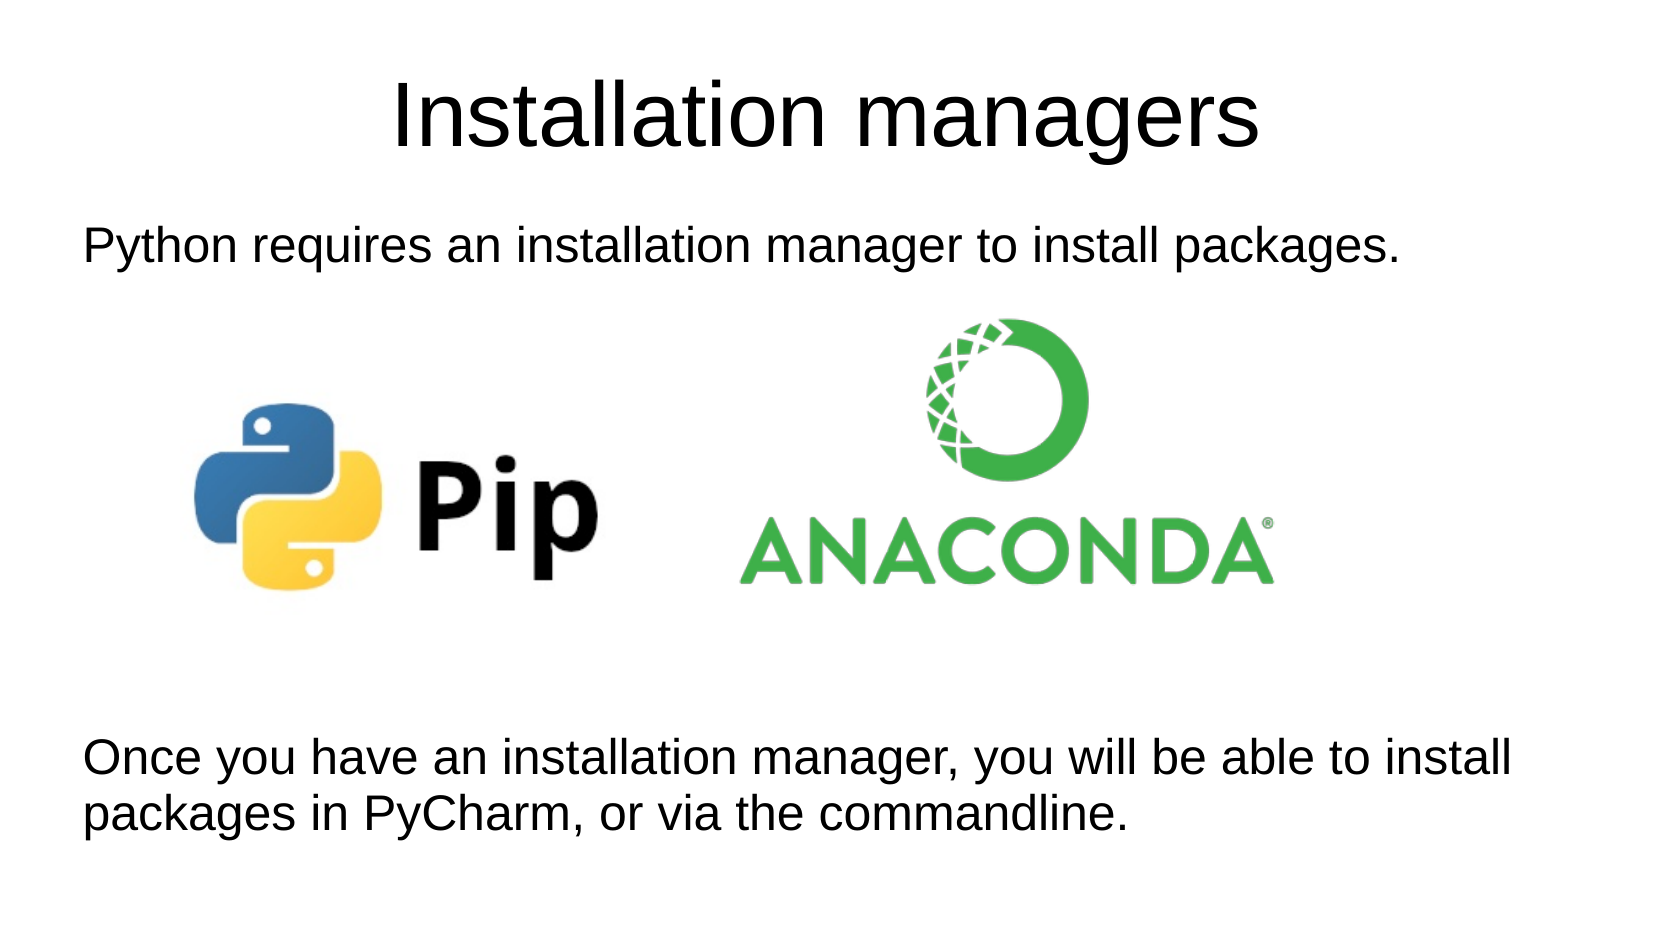

# Installation managers
Python requires an installation manager to install packages.
Once you have an installation manager, you will be able to install packages in PyCharm, or via the commandline.